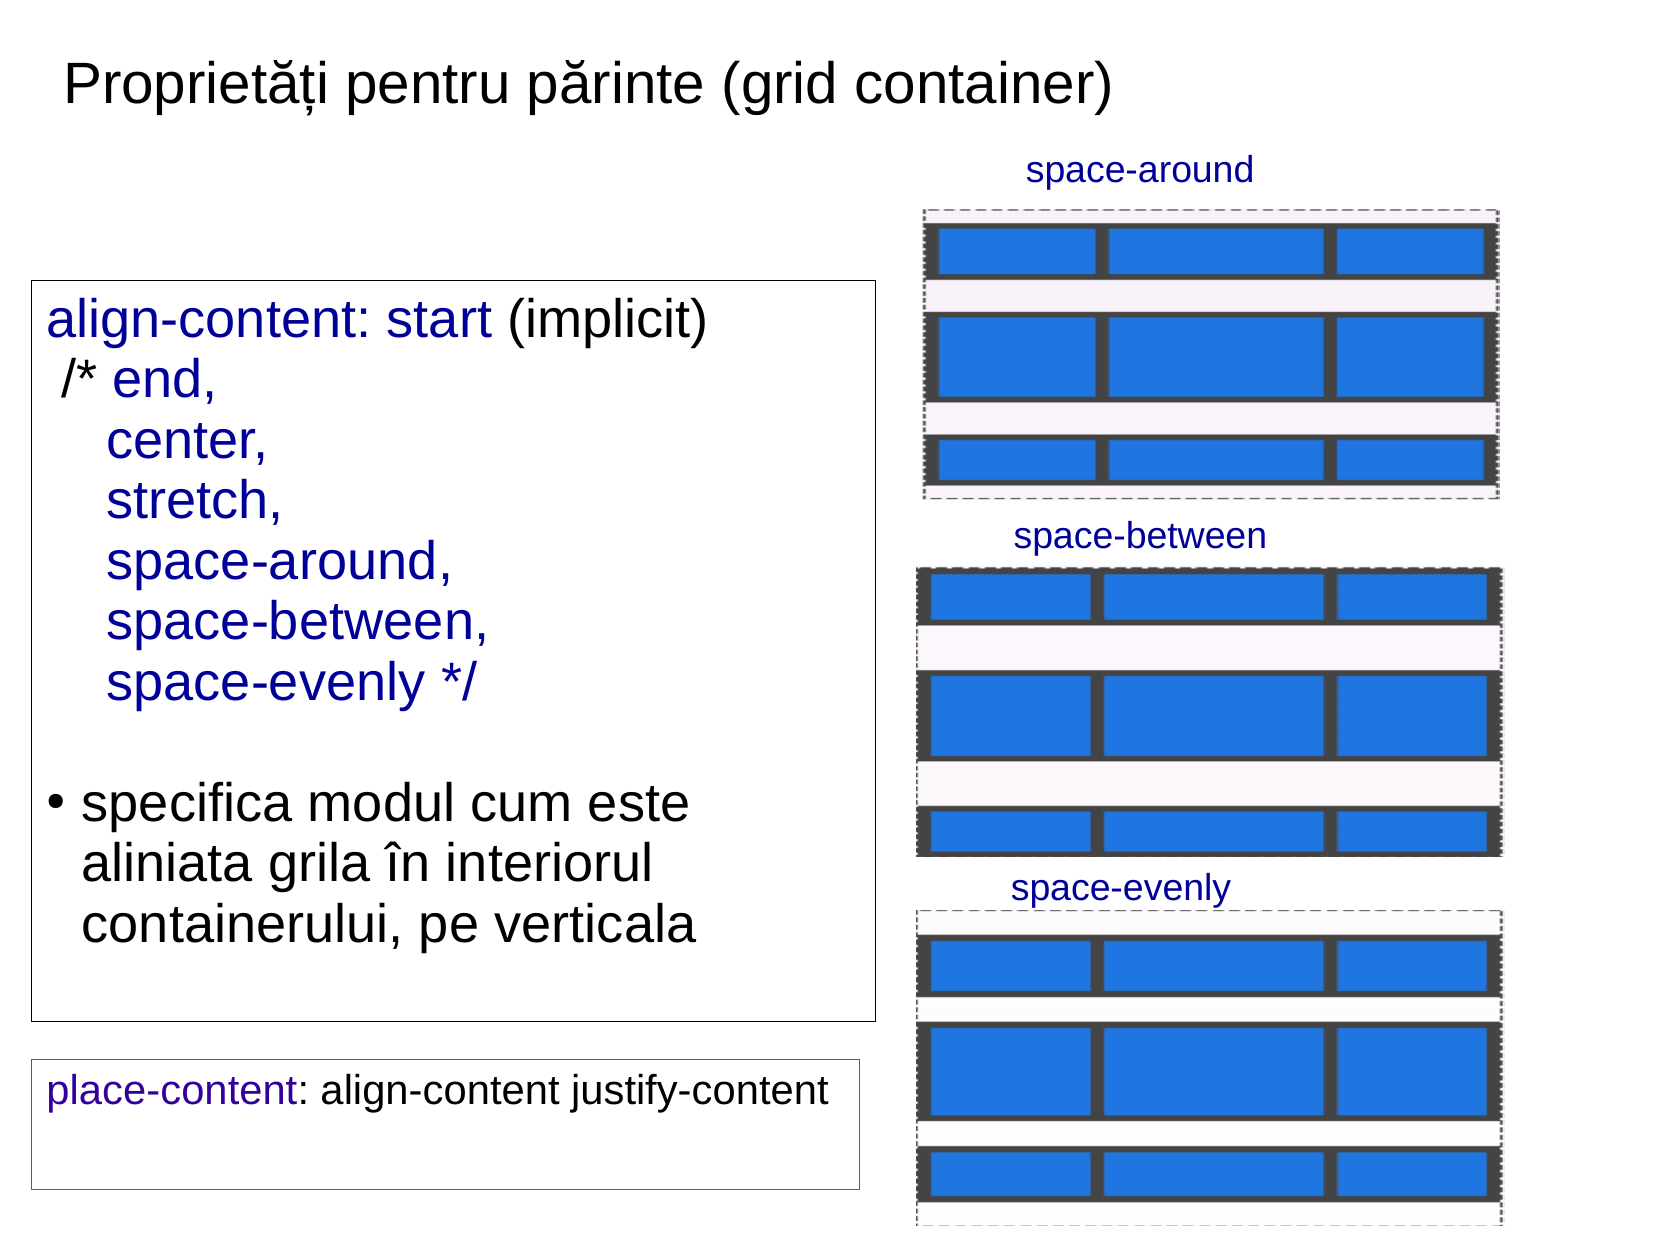

Proprietăți pentru părinte (grid container)
 space-around
align-content: start (implicit)
 /* end,
 center,
 stretch,
 space-around,
 space-between,
 space-evenly */
specifica modul cum este aliniata grila în interiorul containerului, pe verticala
 space-between
 space-evenly
place-content: align-content justify-content